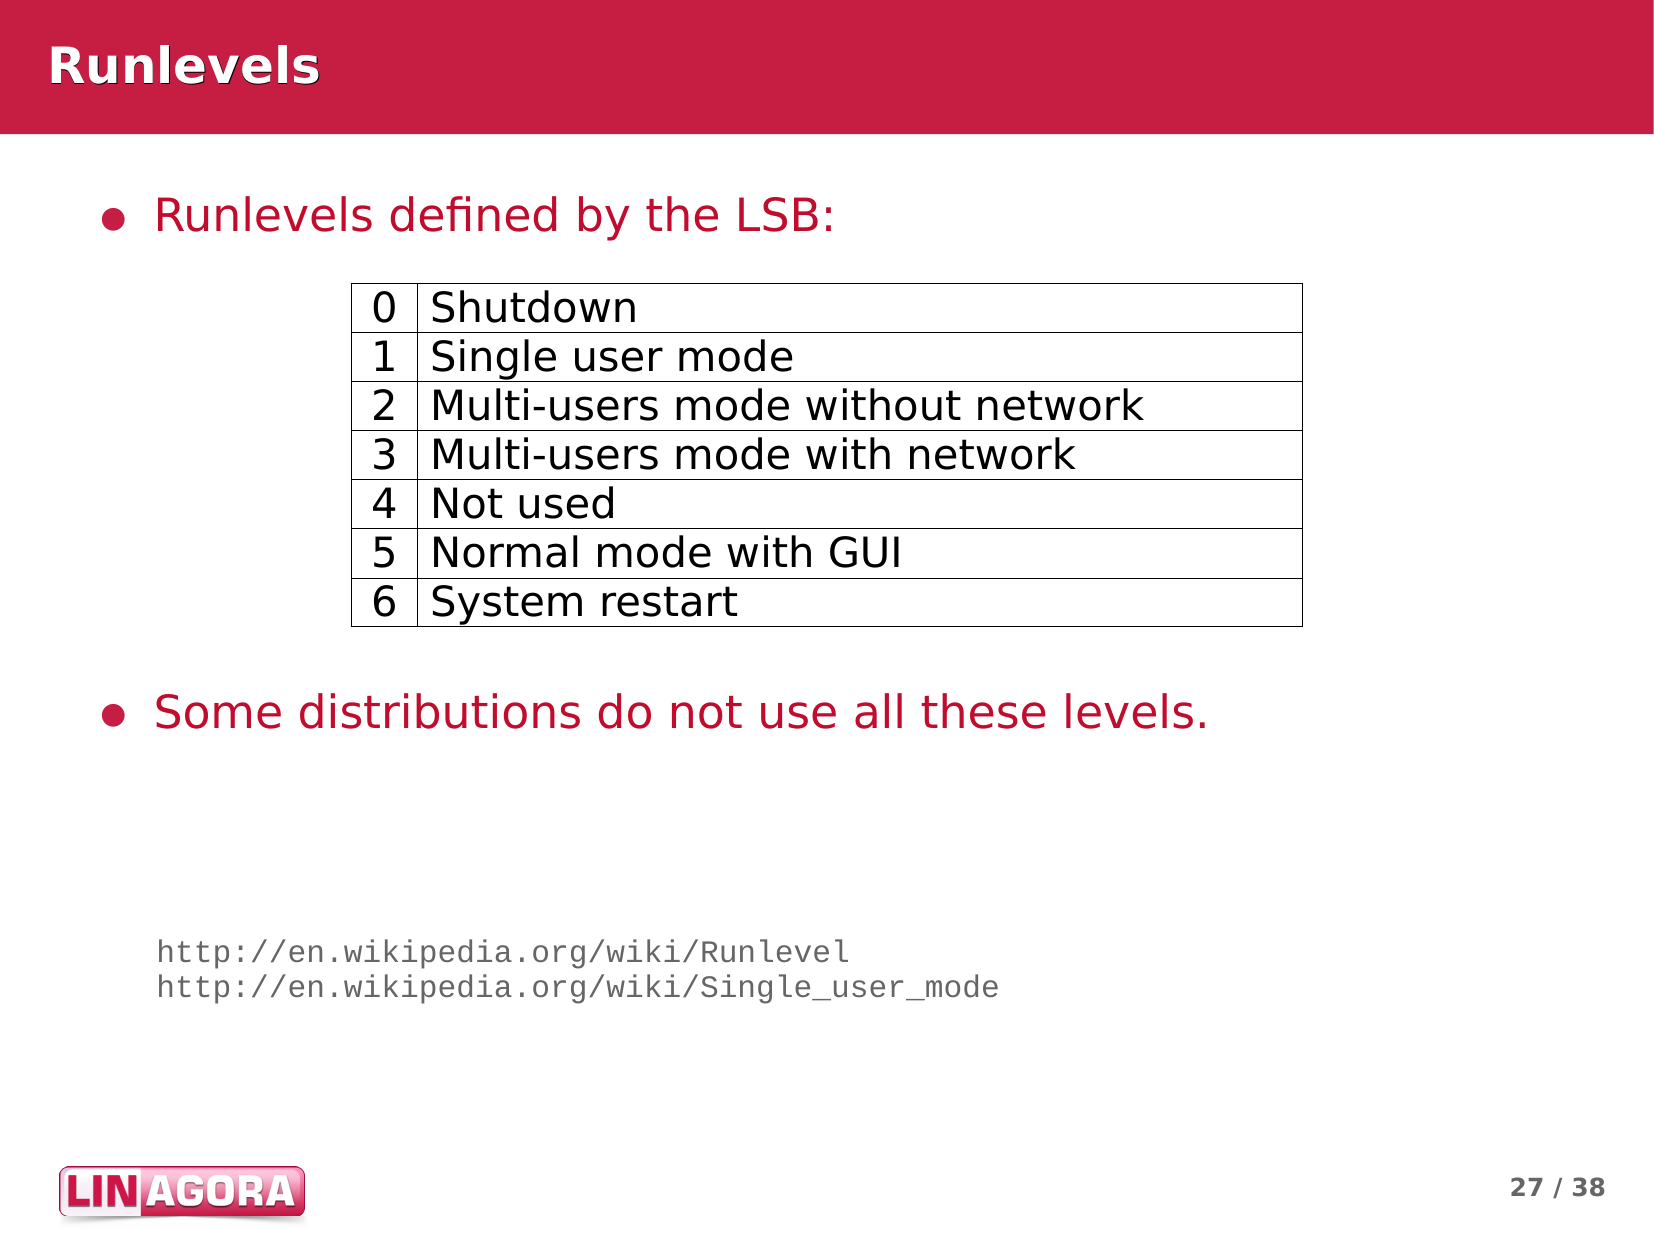

# Runlevels
Runlevels defined by the LSB:
Some distributions do not use all these levels.
| 0 | Shutdown |
| --- | --- |
| 1 | Single user mode |
| 2 | Multi-users mode without network |
| 3 | Multi-users mode with network |
| 4 | Not used |
| 5 | Normal mode with GUI |
| 6 | System restart |
http://en.wikipedia.org/wiki/Runlevel
http://en.wikipedia.org/wiki/Single_user_mode